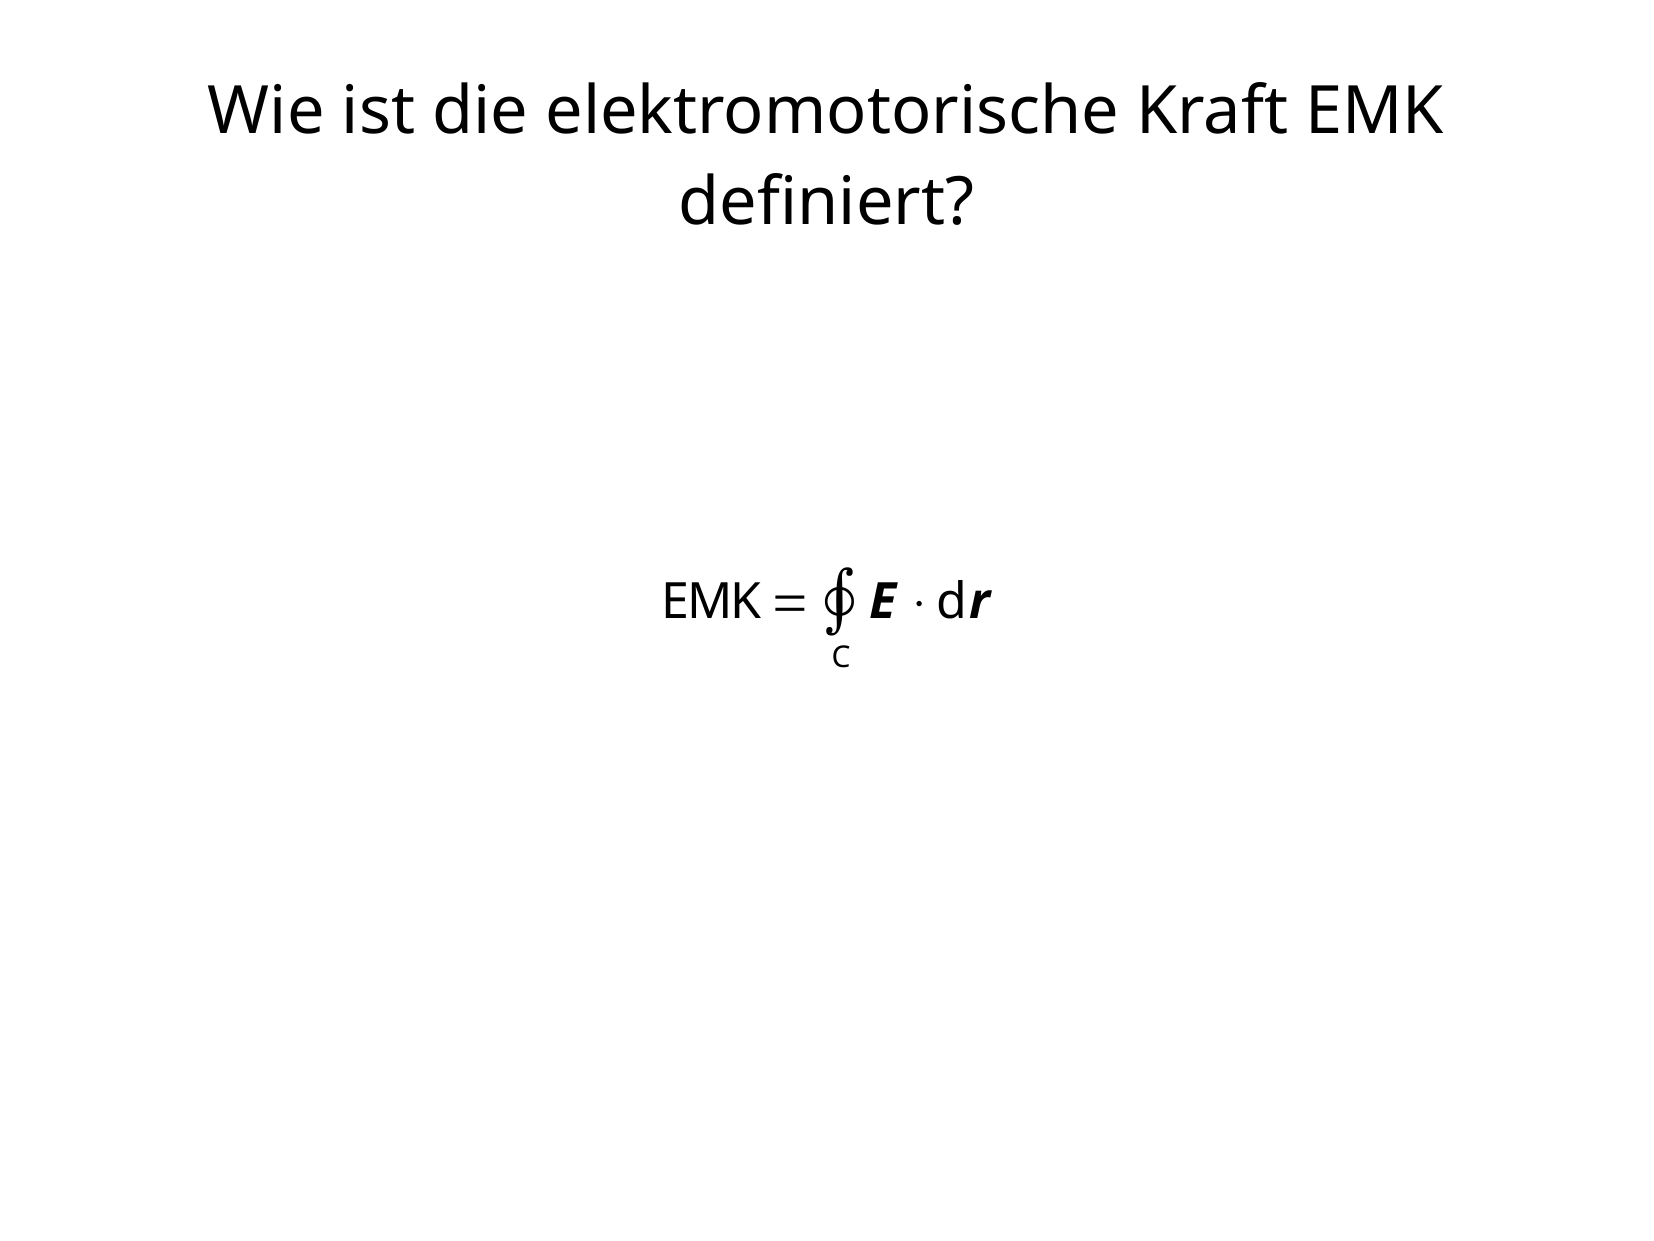

# Wie ist die elektromotorische Kraft EMK definiert?